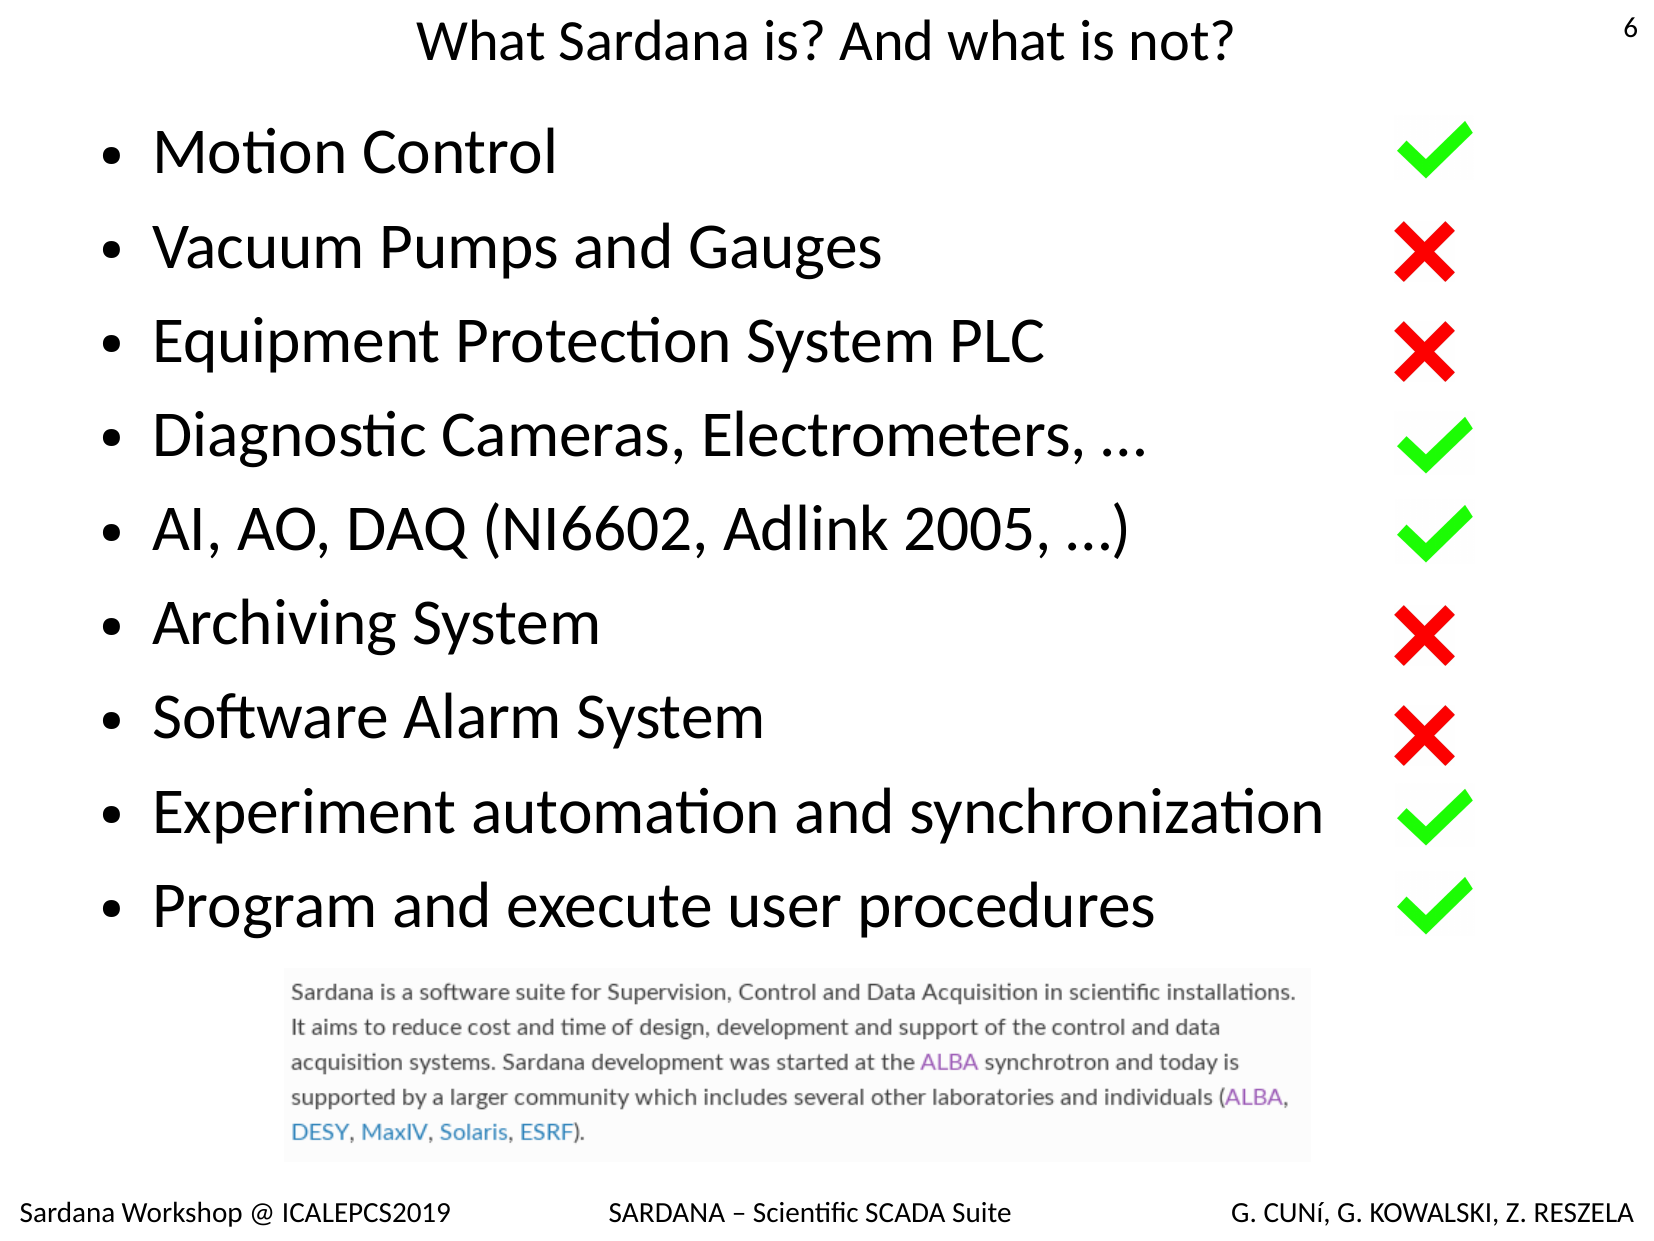

# What Sardana is? And what is not?
6
Motion Control
Vacuum Pumps and Gauges
Equipment Protection System PLC
Diagnostic Cameras, Electrometers, …
AI, AO, DAQ (NI6602, Adlink 2005, …)
Archiving System
Software Alarm System
Experiment automation and synchronization
Program and execute user procedures